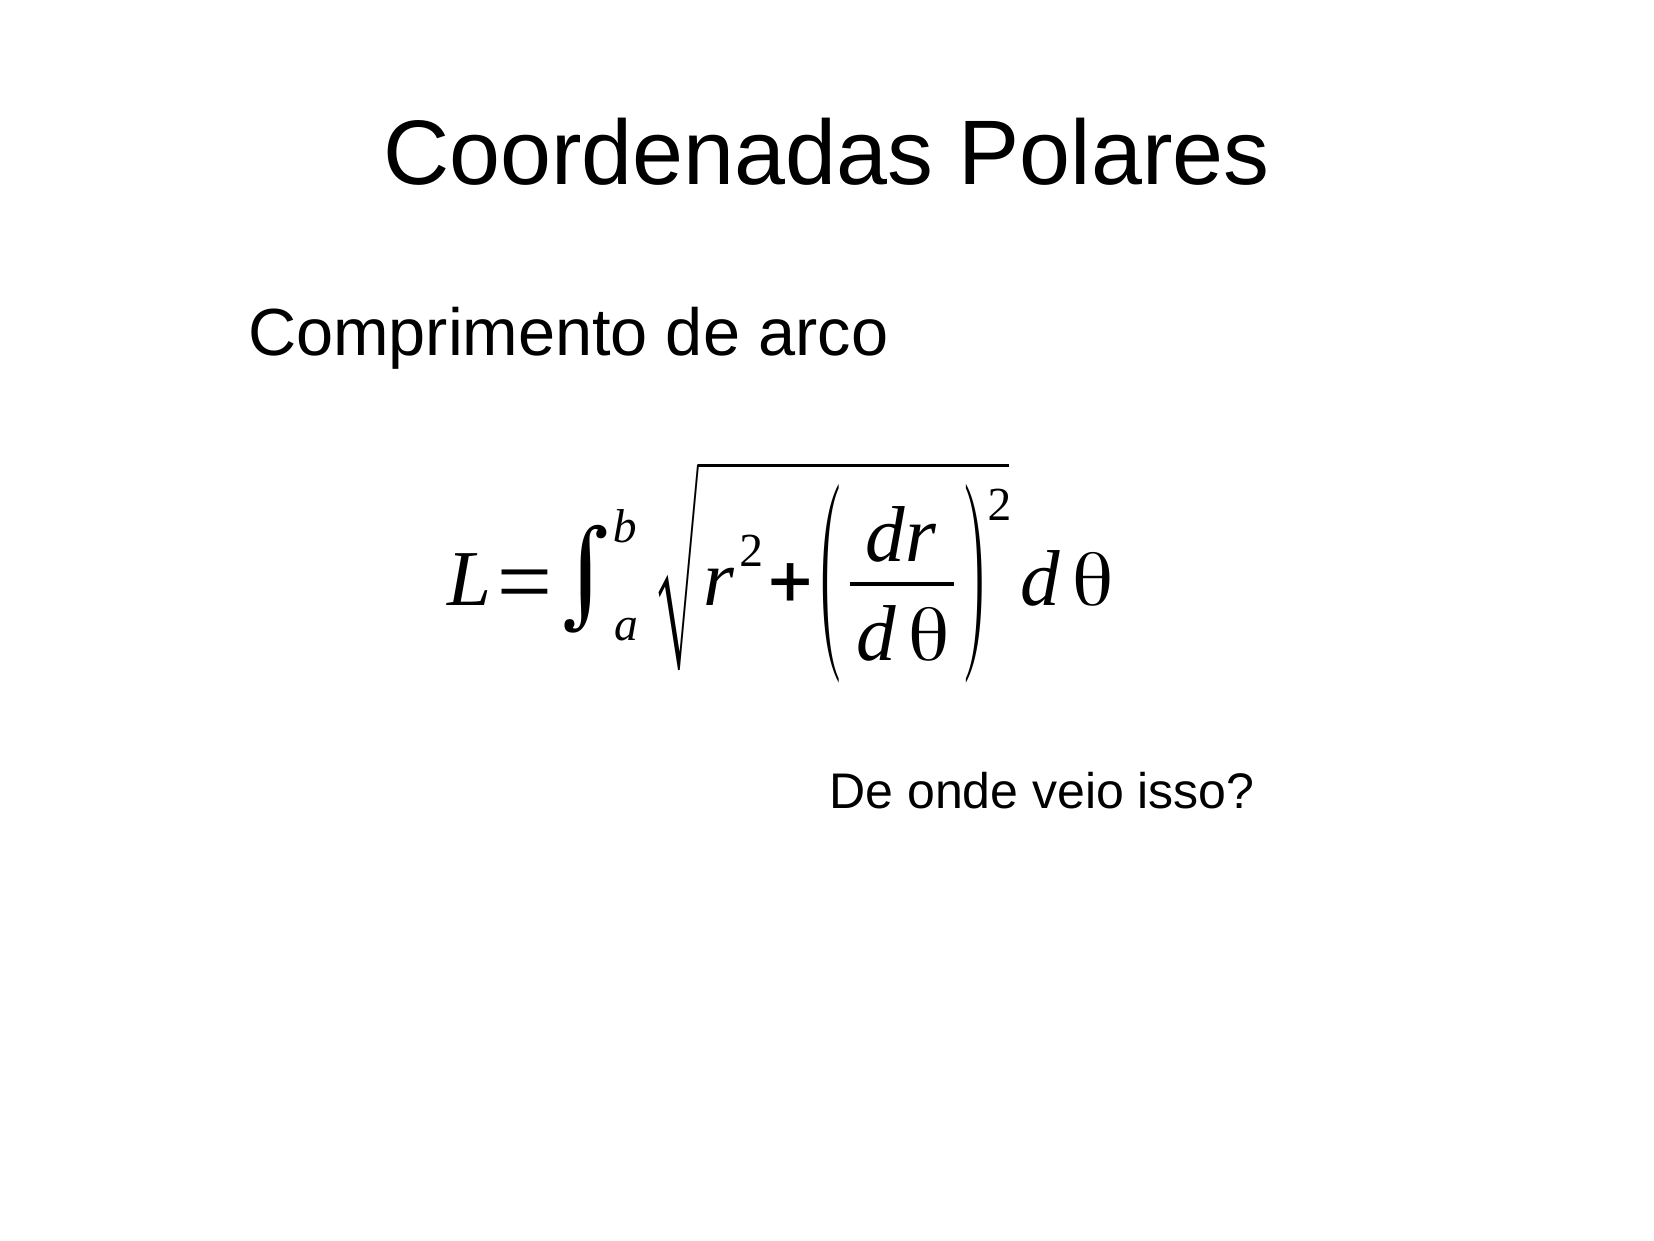

# Coordenadas Polares
Comprimento de arco
De onde veio isso?